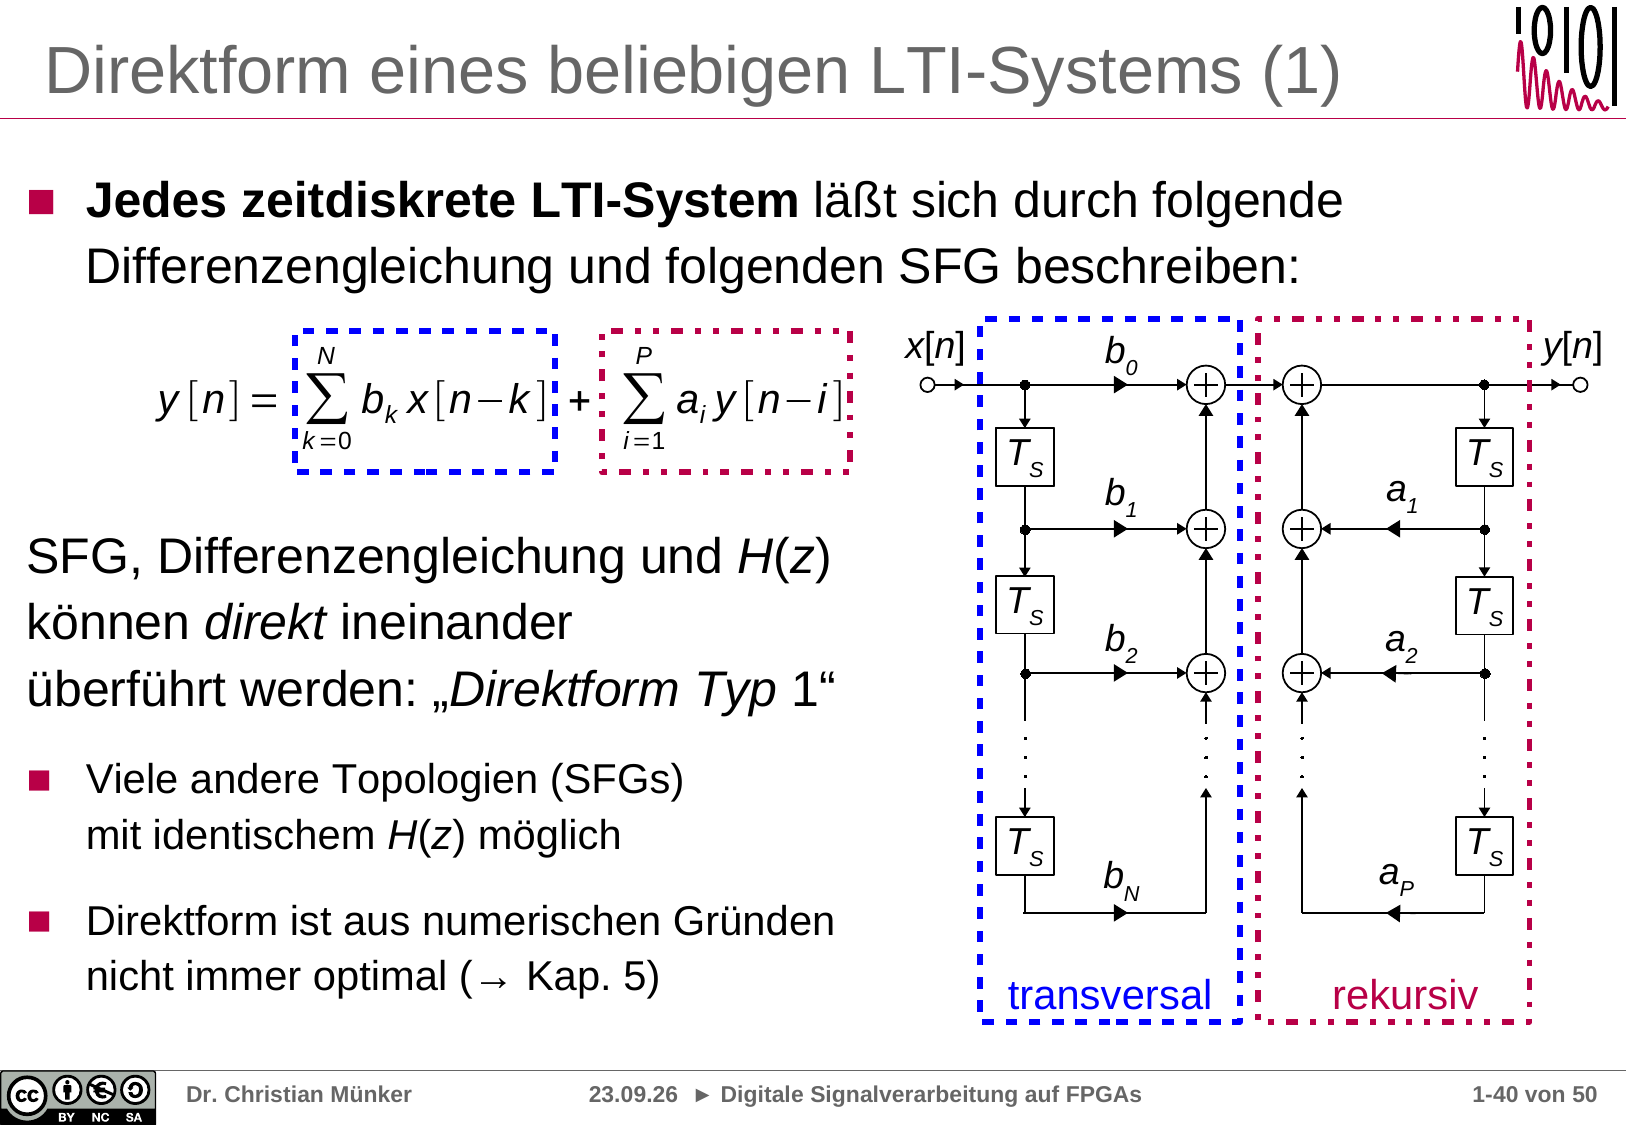

# Direktform eines beliebigen LTI-Systems (1)
Jedes zeitdiskrete LTI-System läßt sich durch folgende Differenzengleichung und folgenden SFG beschreiben:
SFG, Differenzengleichung und H(z)
können direkt ineinander
überführt werden: „Direktform Typ 1“
Viele andere Topologien (SFGs)
mit identischem H(z) möglich
Direktform ist aus numerischen Gründen
nicht immer optimal (→ Kap. 5)
transversal
rekursiv
x[n]
y[n]
b0
TS
TS
TS
a1
b1
TS
TS
b2
a2
TS
TS
aP
bN